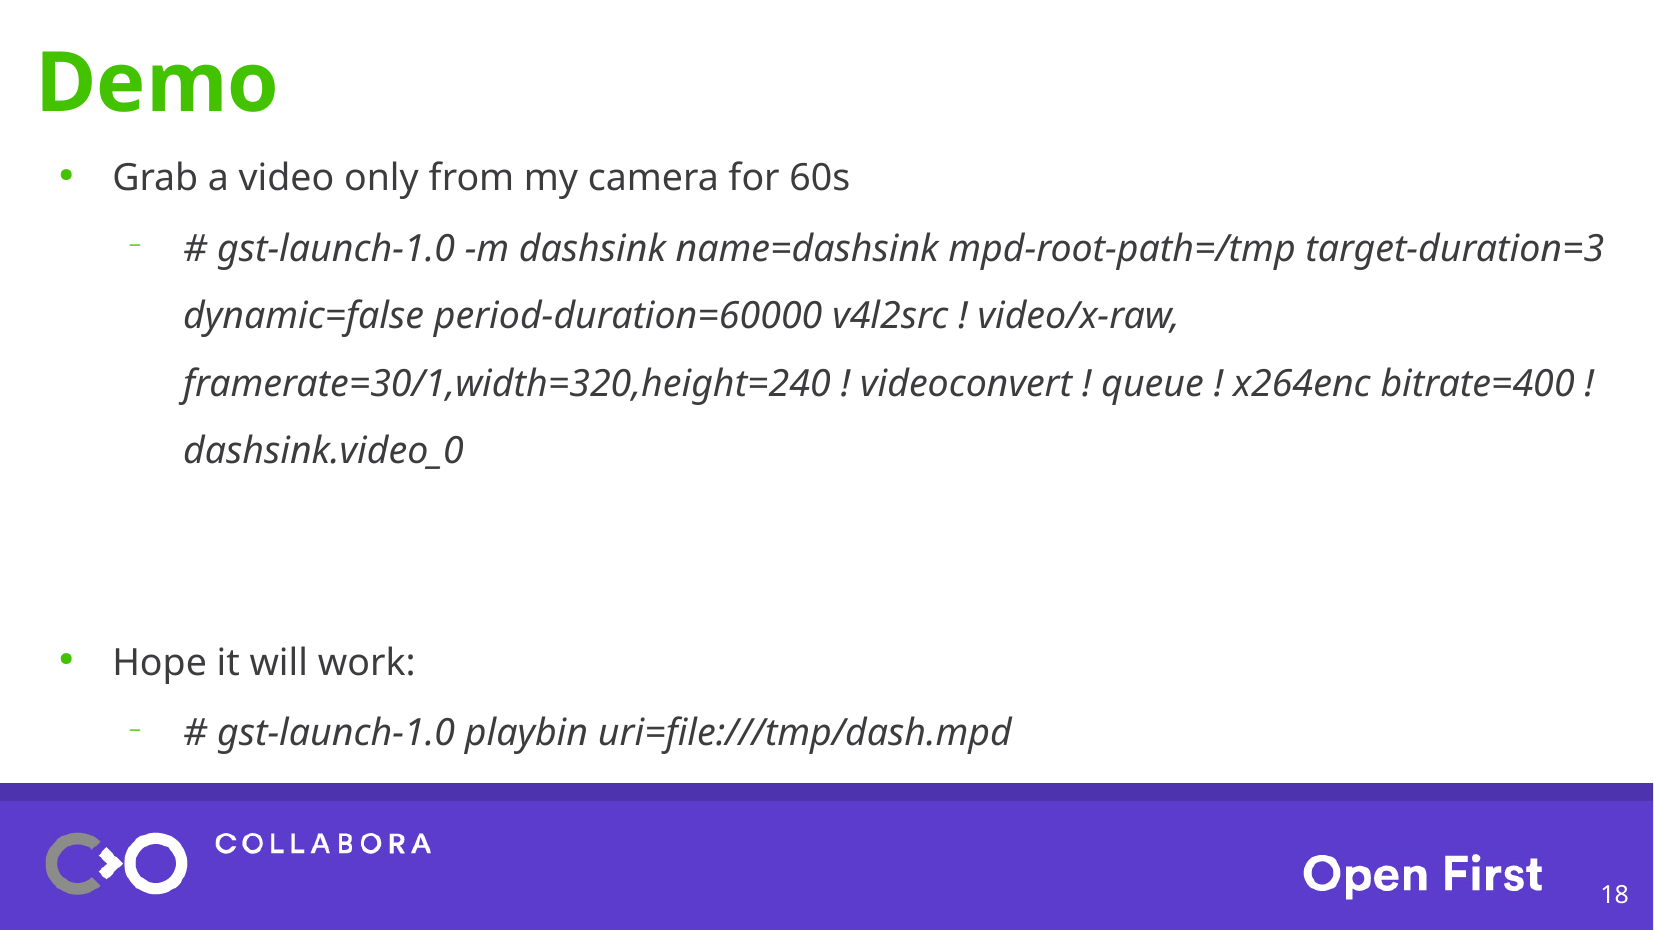

# Demo
Grab a video only from my camera for 60s
# gst-launch-1.0 -m dashsink name=dashsink mpd-root-path=/tmp target-duration=3 dynamic=false period-duration=60000 v4l2src ! video/x-raw, framerate=30/1,width=320,height=240 ! videoconvert ! queue ! x264enc bitrate=400 ! dashsink.video_0
Hope it will work:
# gst-launch-1.0 playbin uri=file:///tmp/dash.mpd
18